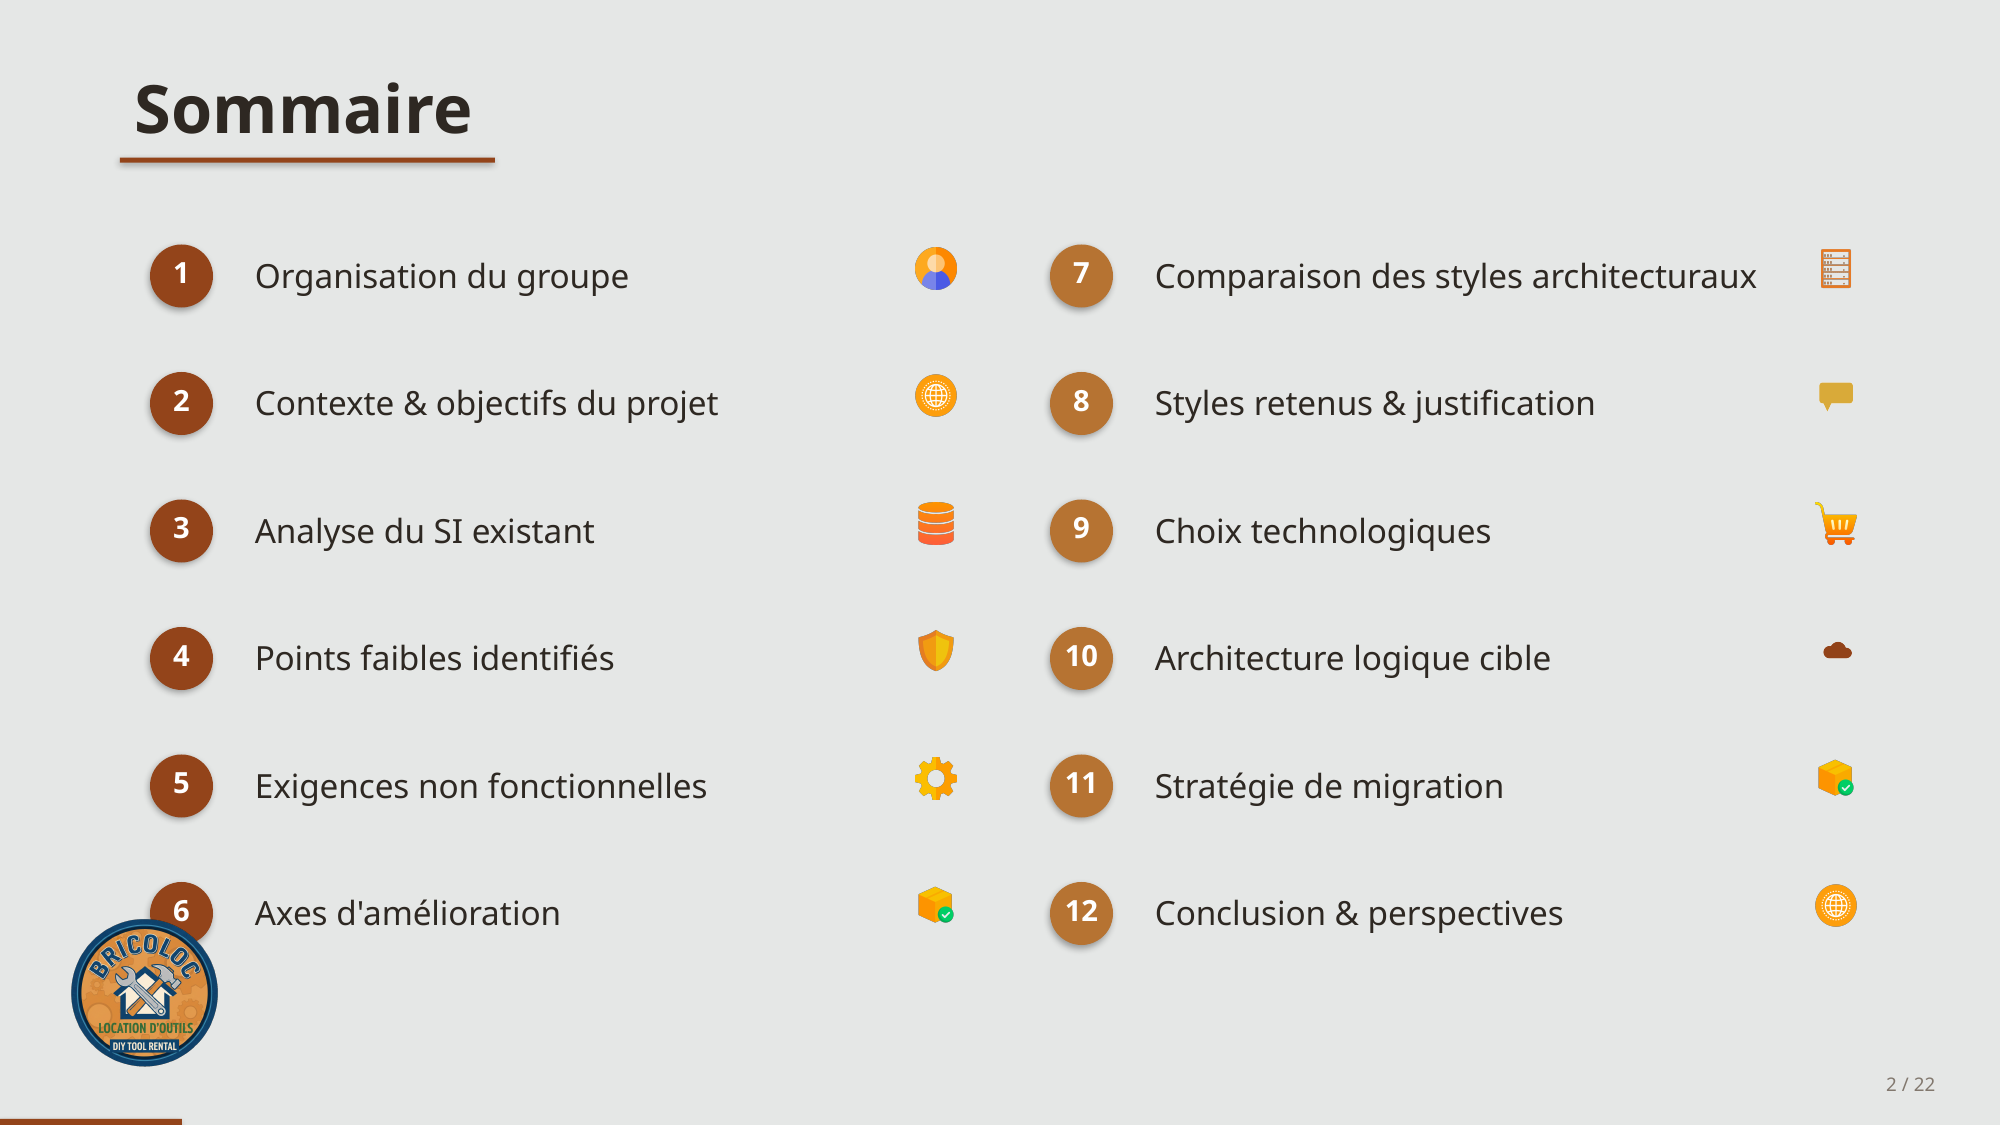

Sommaire
1
Organisation du groupe
7
Comparaison des styles architecturaux
2
Contexte & objectifs du projet
8
Styles retenus & justification
3
Analyse du SI existant
9
Choix technologiques
4
Points faibles identifiés
10
Architecture logique cible
5
Exigences non fonctionnelles
11
Stratégie de migration
6
Axes d'amélioration
12
Conclusion & perspectives
2 / 22